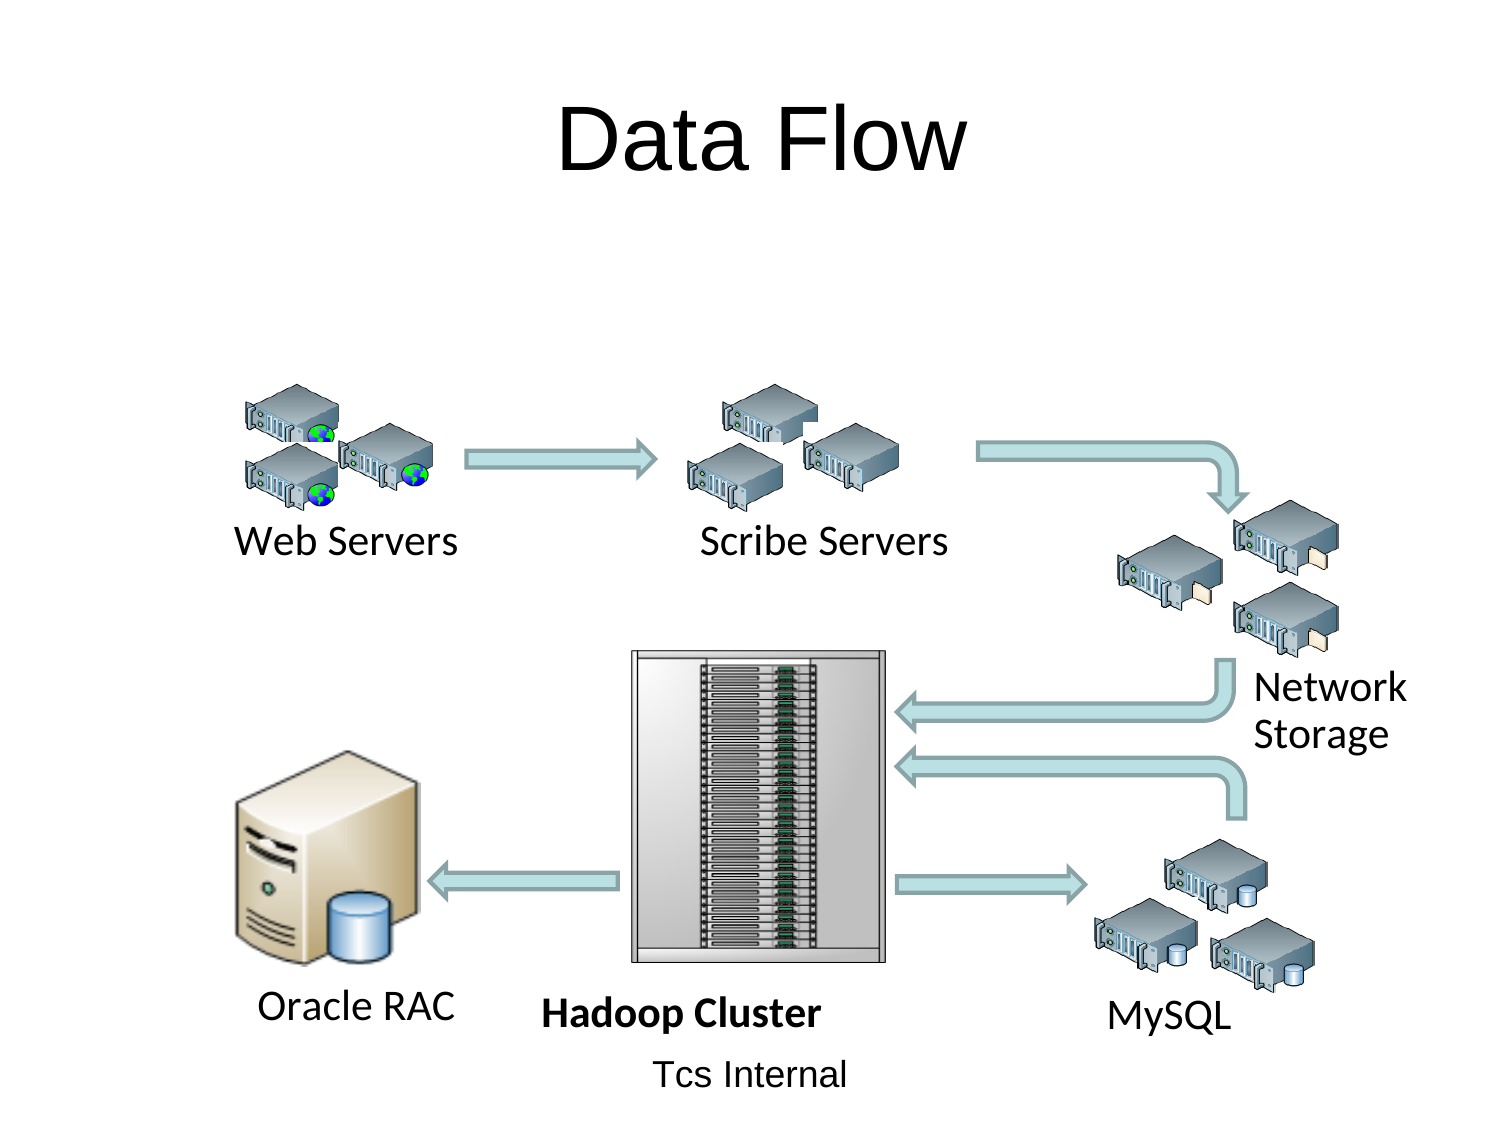

# Data Flow
Web Servers
Scribe Servers
Network Storage
Oracle RAC
Hadoop Cluster
MySQL